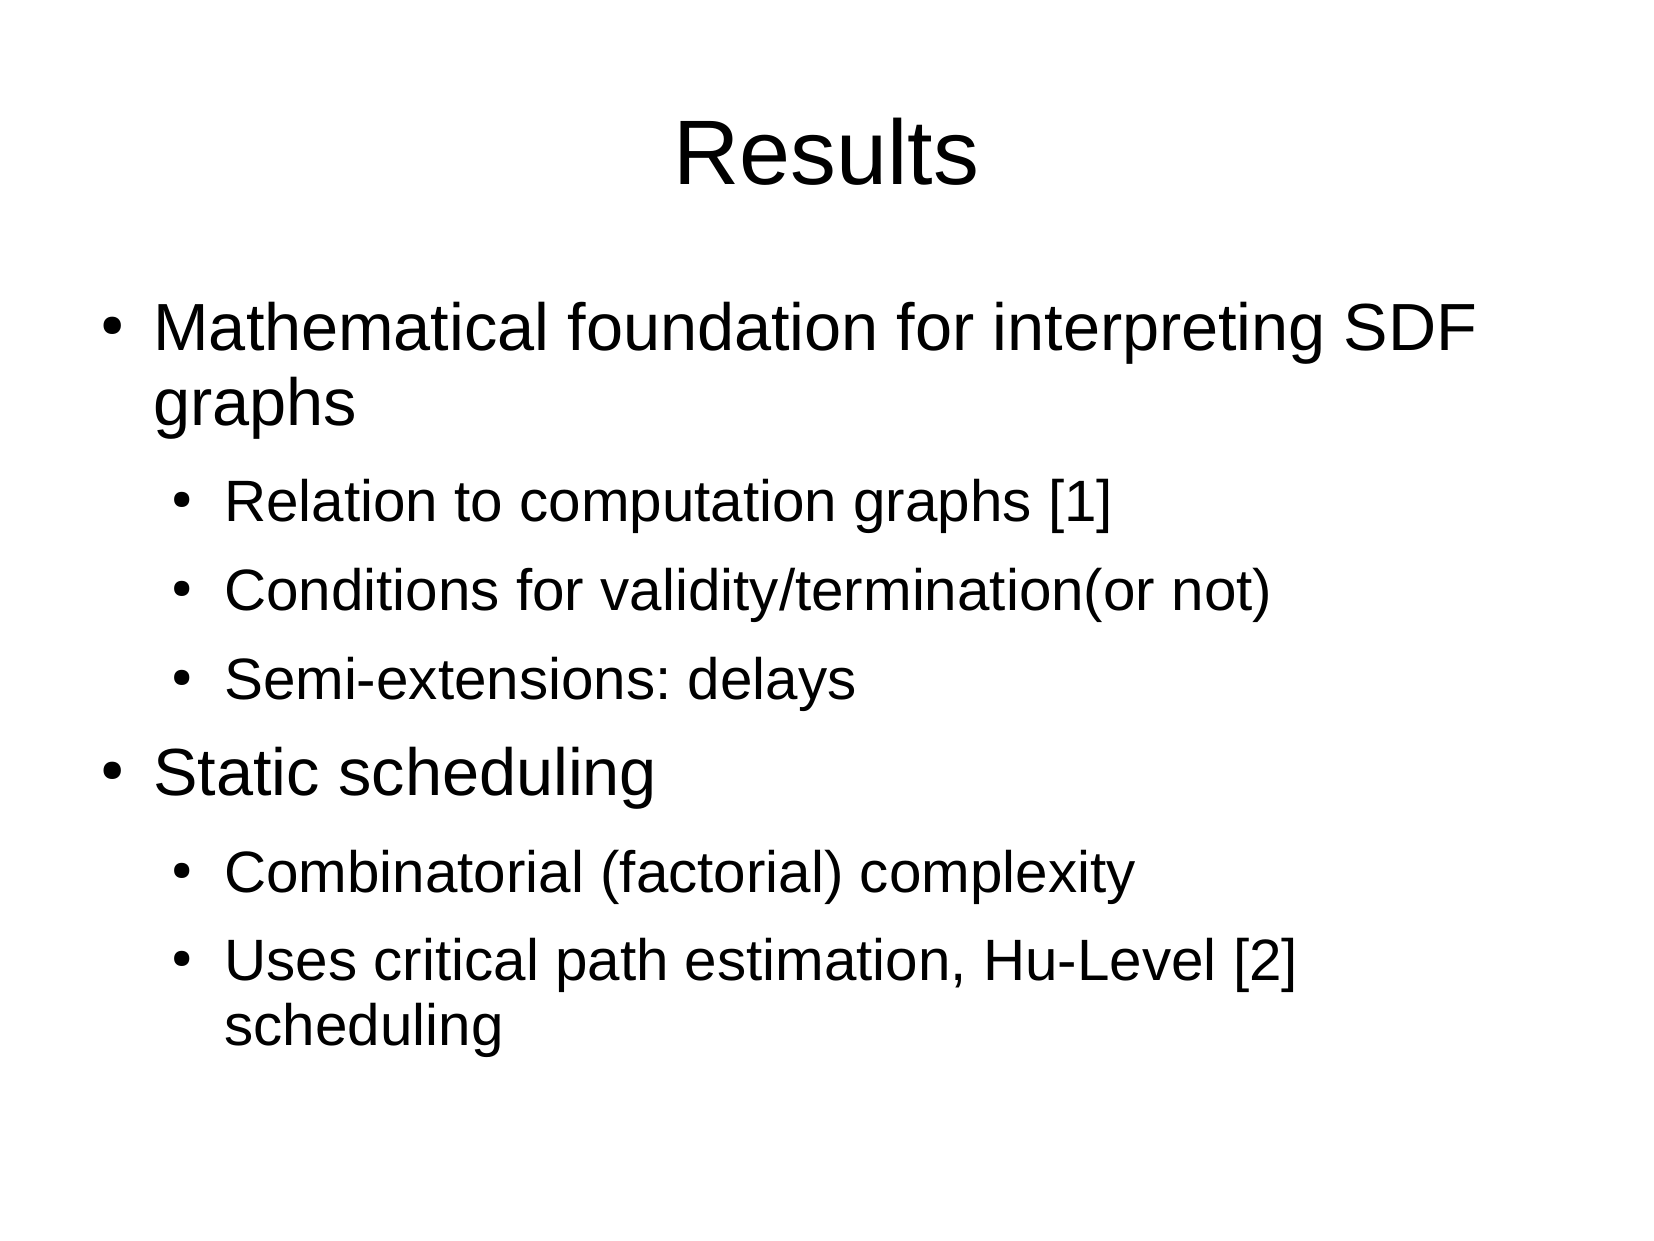

# Results
Mathematical foundation for interpreting SDF graphs
Relation to computation graphs [1]
Conditions for validity/termination(or not)
Semi-extensions: delays
Static scheduling
Combinatorial (factorial) complexity
Uses critical path estimation, Hu-Level [2] scheduling